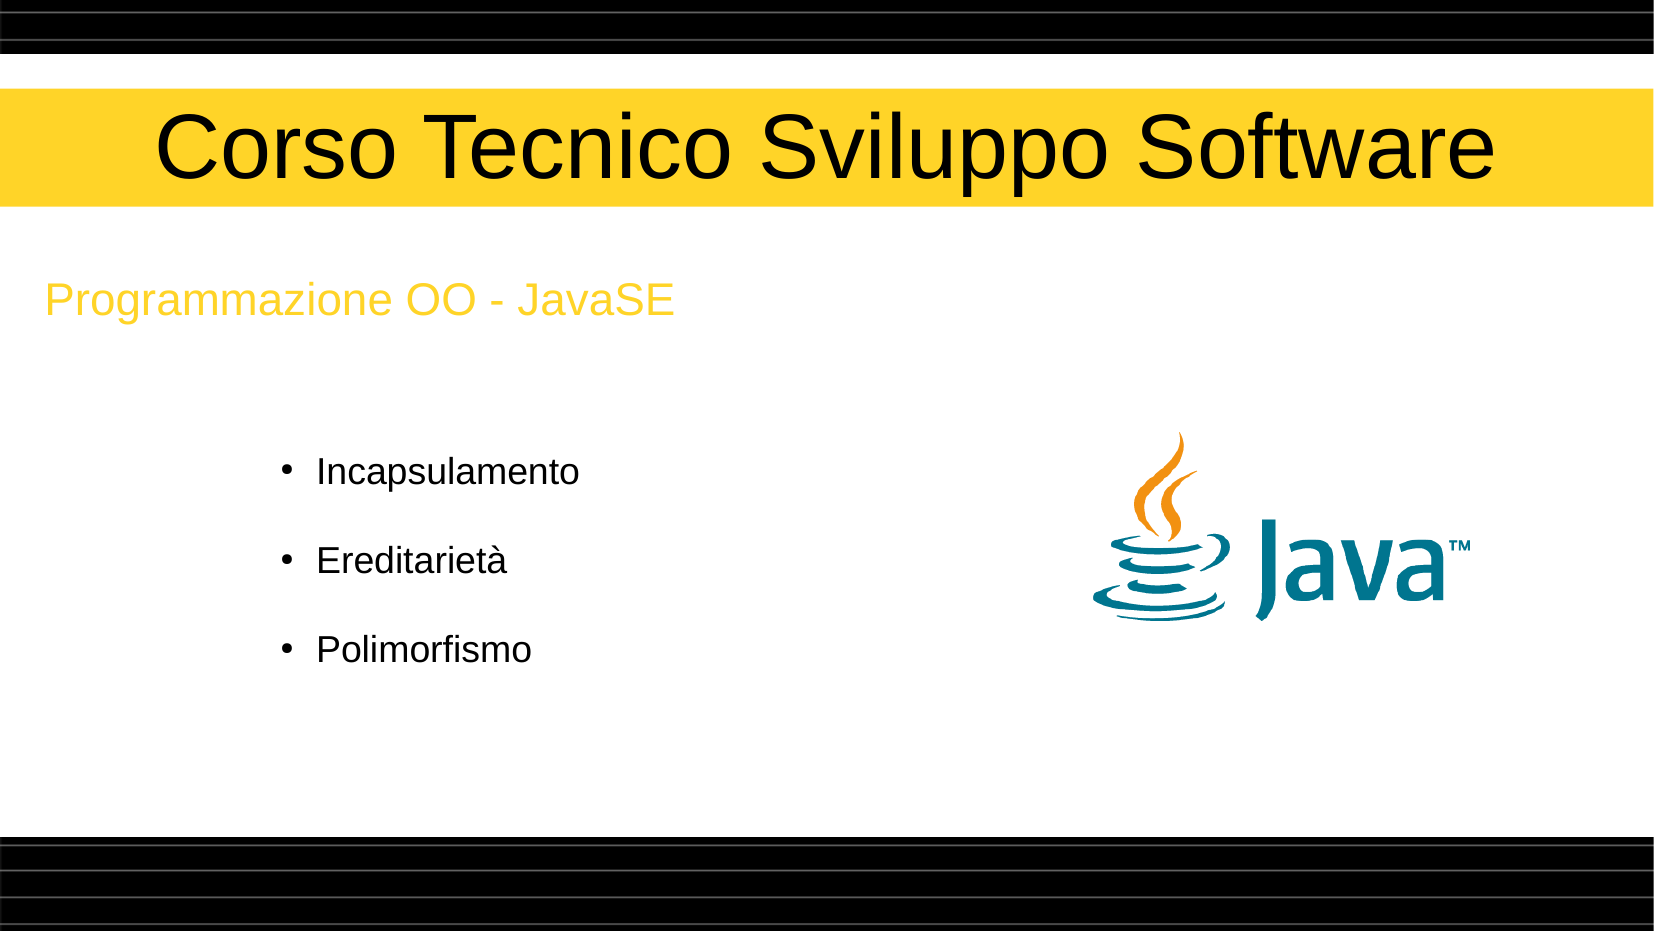

Corso Tecnico Sviluppo Software
Programmazione OO - JavaSE
Incapsulamento
Ereditarietà
Polimorfismo